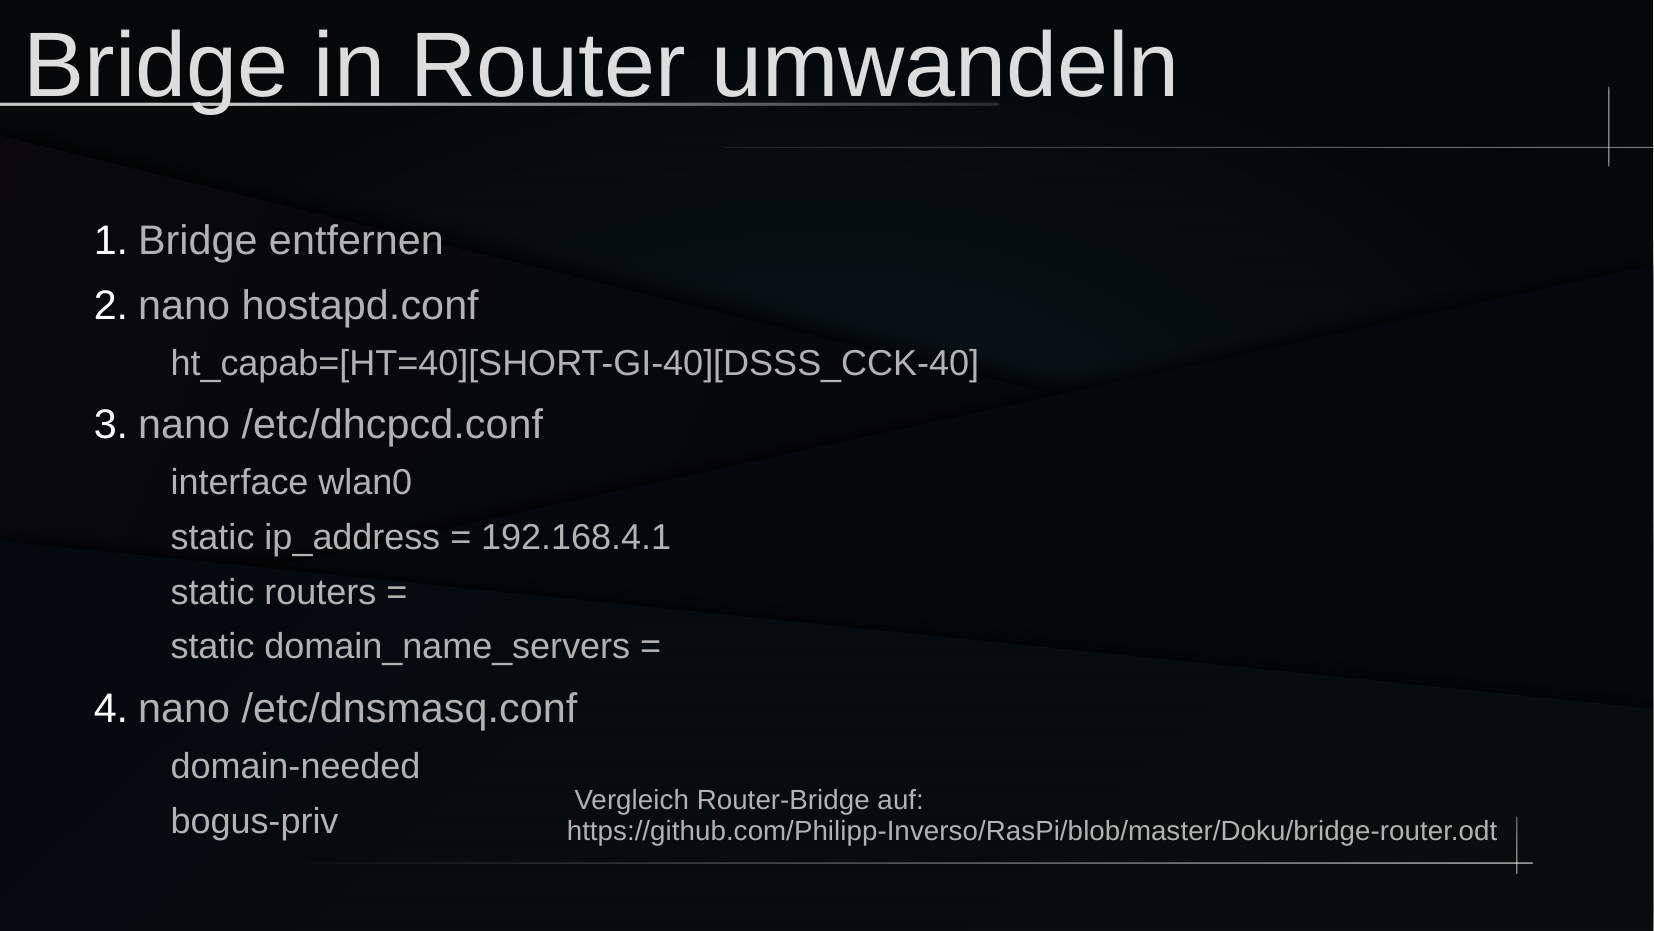

# Bridge in Router umwandeln
 Bridge entfernen
 nano hostapd.conf
ht_capab=[HT=40][SHORT-GI-40][DSSS_CCK-40]
 nano /etc/dhcpcd.conf
interface wlan0
static ip_address = 192.168.4.1
static routers =
static domain_name_servers =
 nano /etc/dnsmasq.conf
domain-needed
bogus-priv
 Vergleich Router-Bridge auf:
https://github.com/Philipp-Inverso/RasPi/blob/master/Doku/bridge-router.odt